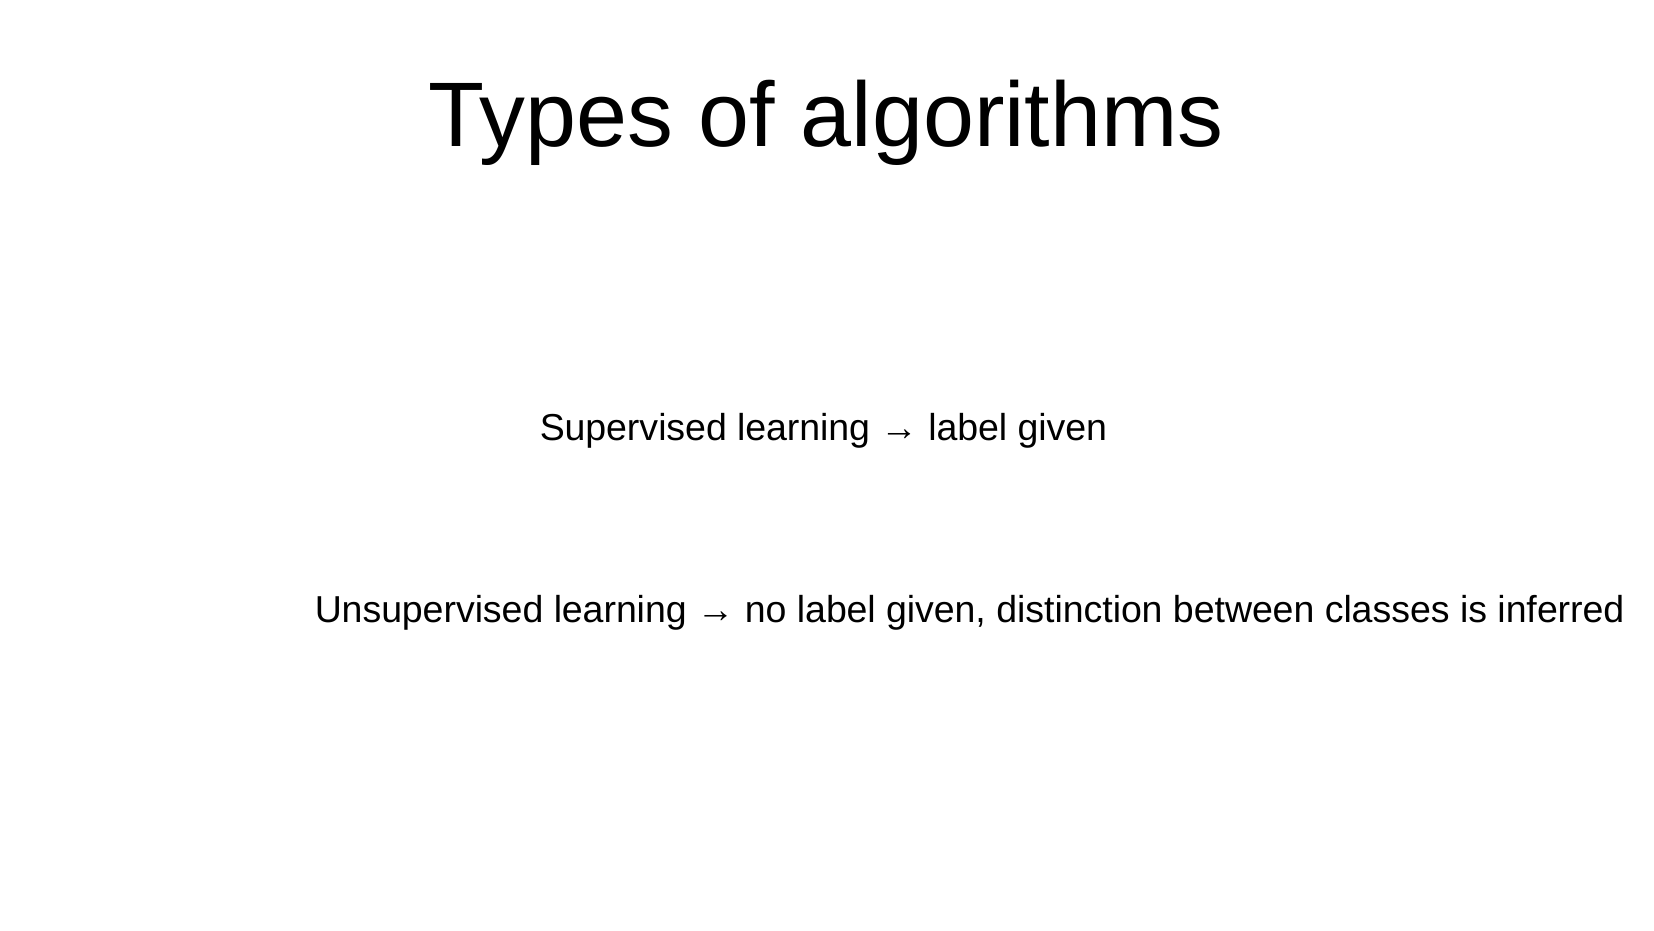

# Types of algorithms
Supervised learning → label given
Unsupervised learning → no label given, distinction between classes is inferred